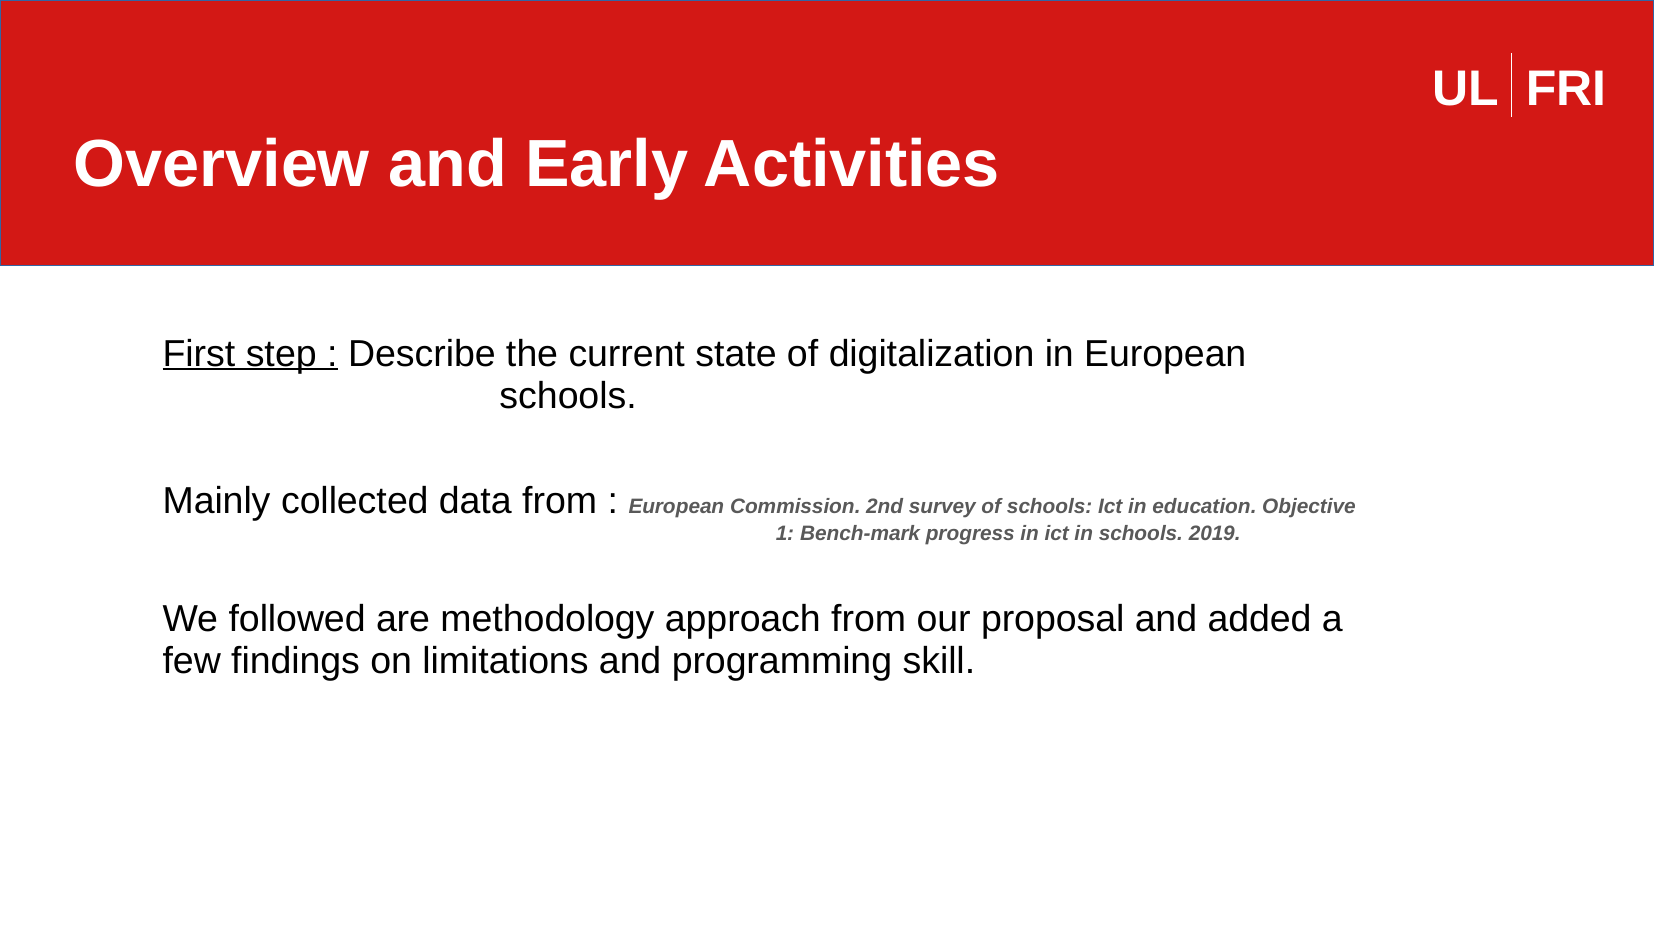

UL FRI
Overview and Early Activities
First step : Describe the current state of digitalization in European 				 schools.
Mainly collected data from : European Commission. 2nd survey of schools: Ict in education. Objective 								 1: Bench-mark progress in ict in schools. 2019.
We followed are methodology approach from our proposal and added a few findings on limitations and programming skill.